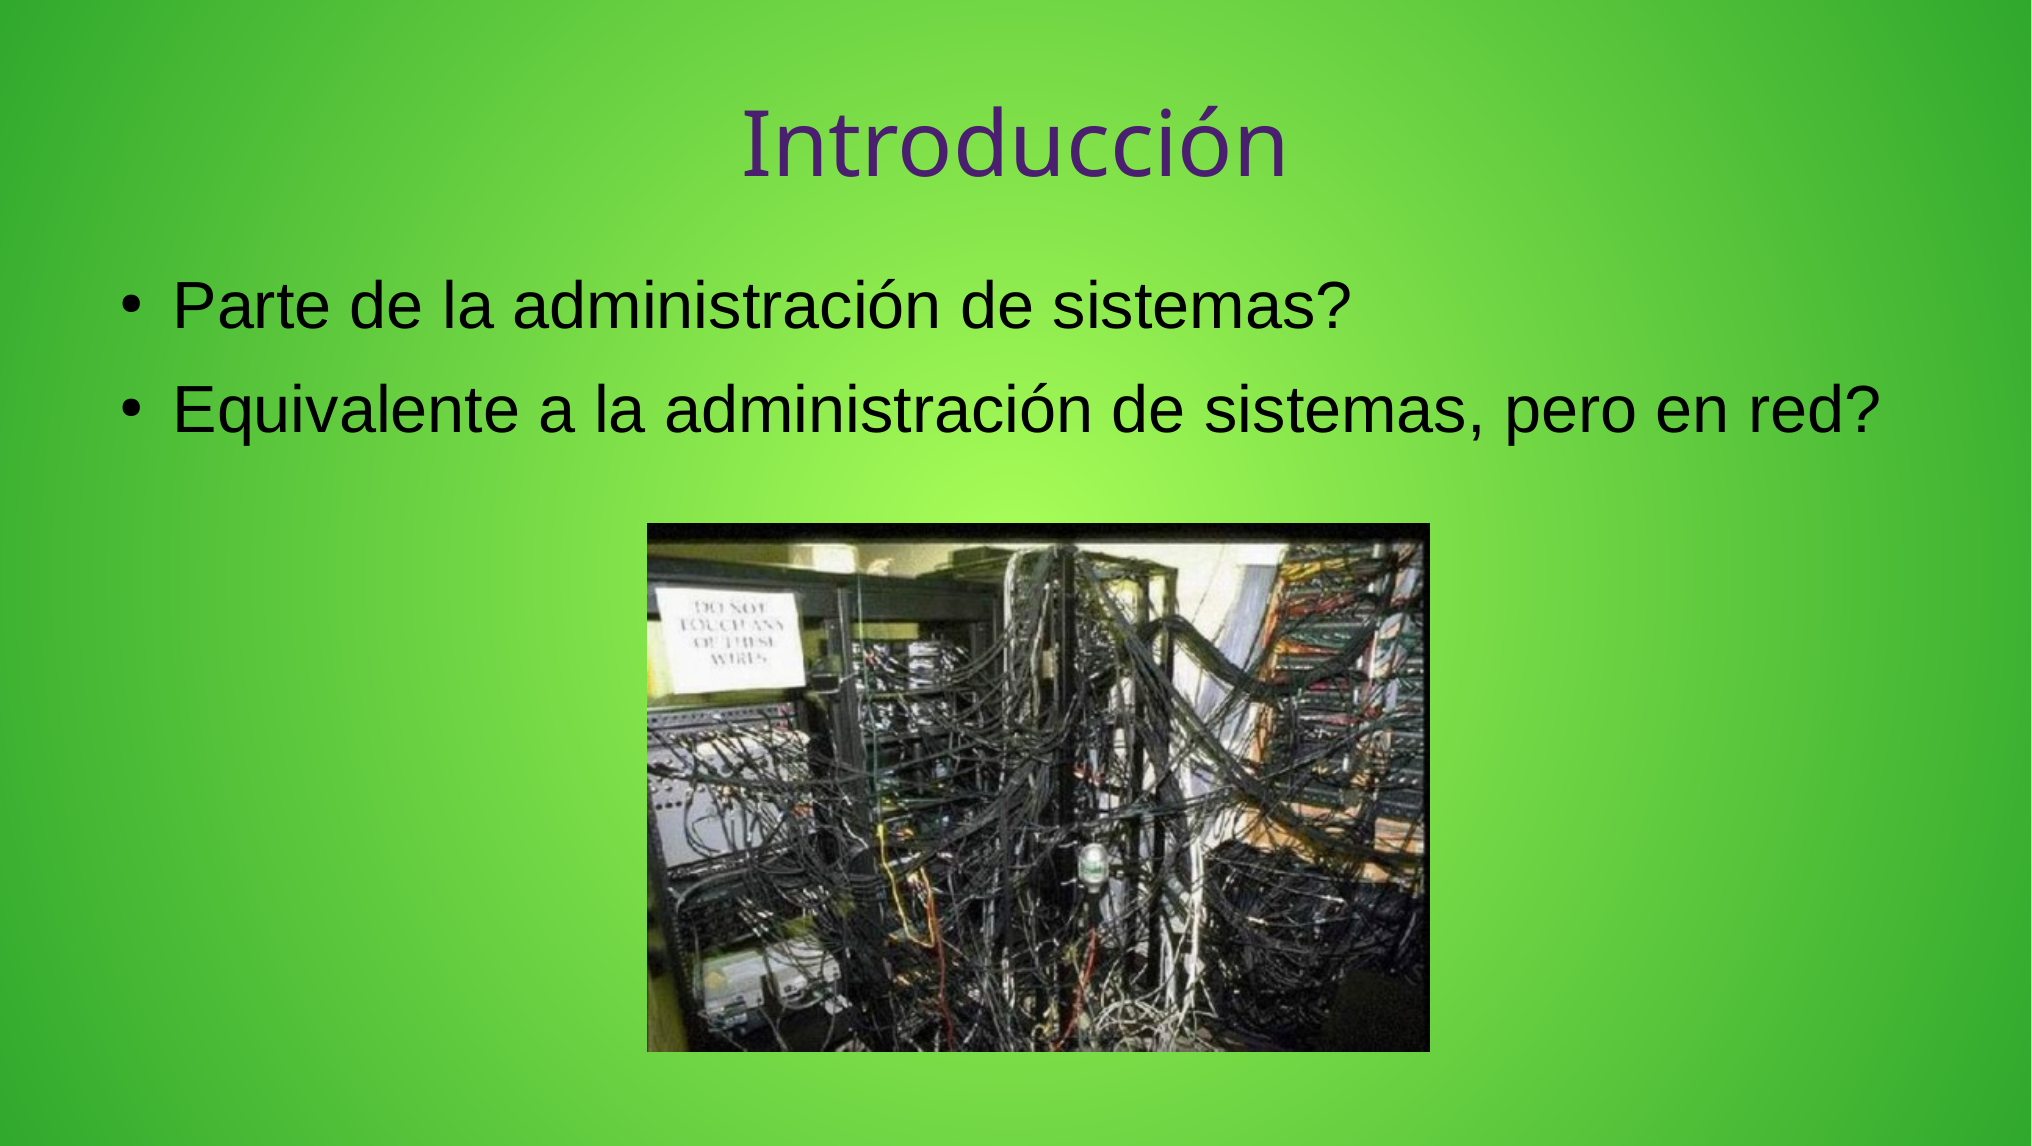

# Introducción
Parte de la administración de sistemas?
Equivalente a la administración de sistemas, pero en red?